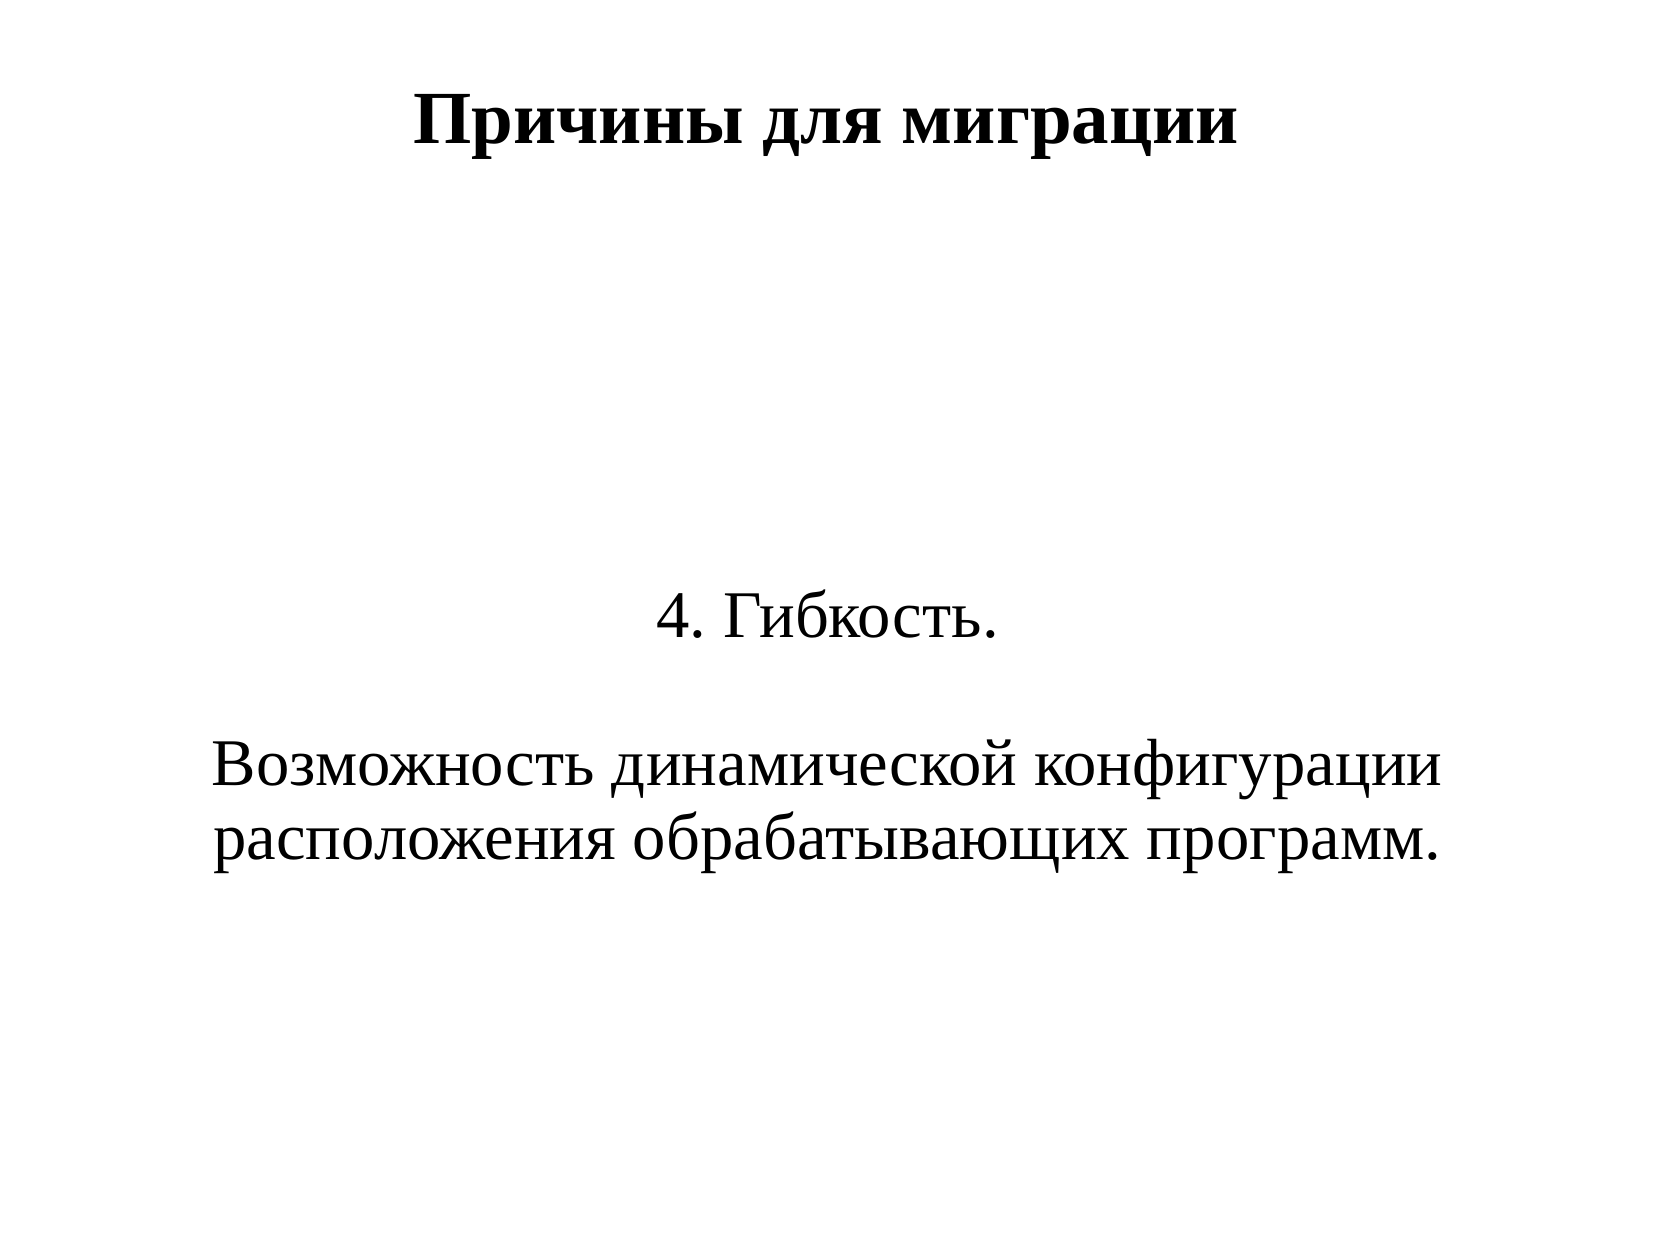

# Причины для миграции
4. Гибкость.
Возможность динамической конфигурации расположения обрабатывающих программ.